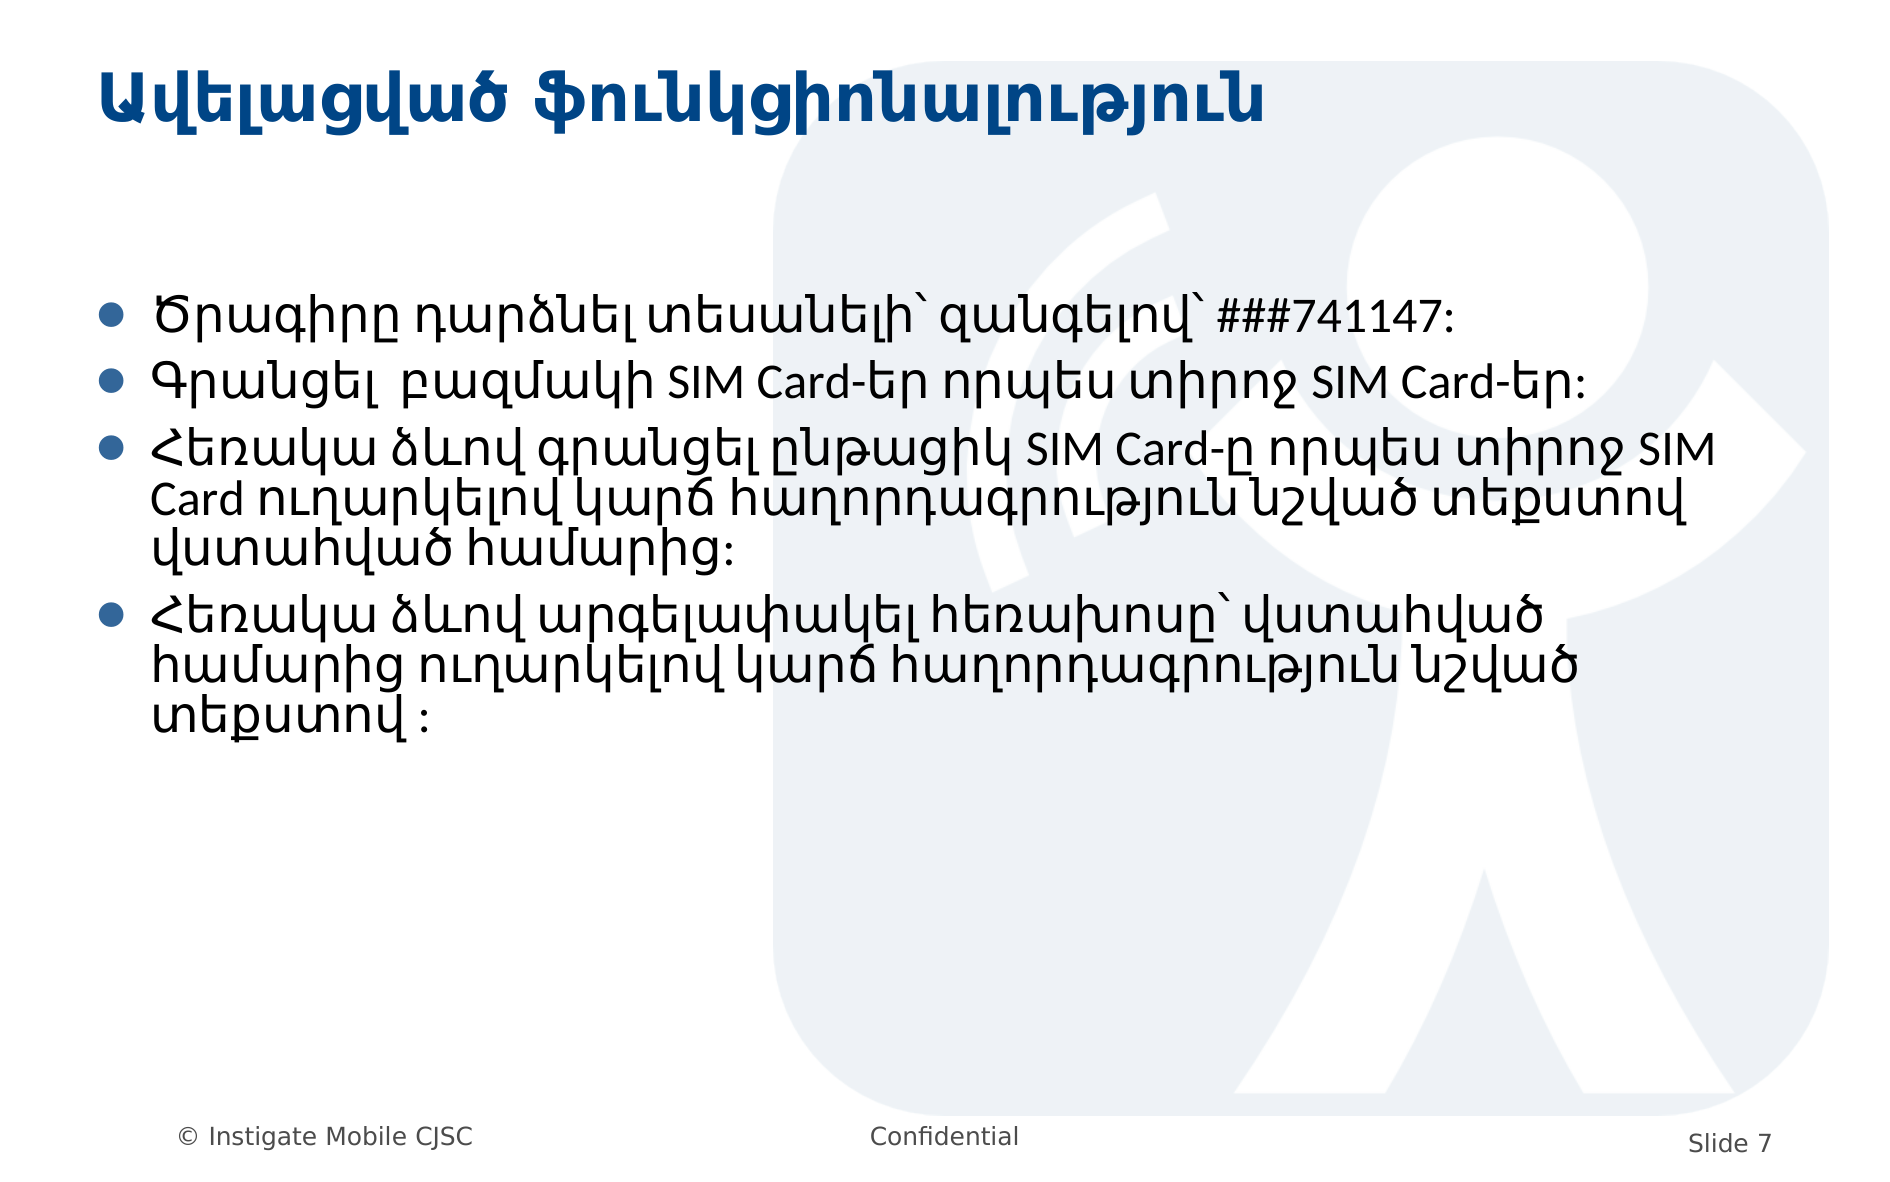

# Ավելացված ֆունկցիոնալություն
Ծրագիրը դարձնել տեսանելի՝ զանգելով՝ ###741147:
Գրանցել բազմակի SIM Card-եր որպես տիրոջ SIM Card-եր:
Հեռակա ձևով գրանցել ընթացիկ SIM Card-ը որպես տիրոջ SIM Card ուղարկելով կարճ հաղորդագրություն նշված տեքստով վստահված համարից:
Հեռակա ձևով արգելափակել հեռախոսը՝ վստահված համարից ուղարկելով կարճ հաղորդագրություն նշված տեքստով :